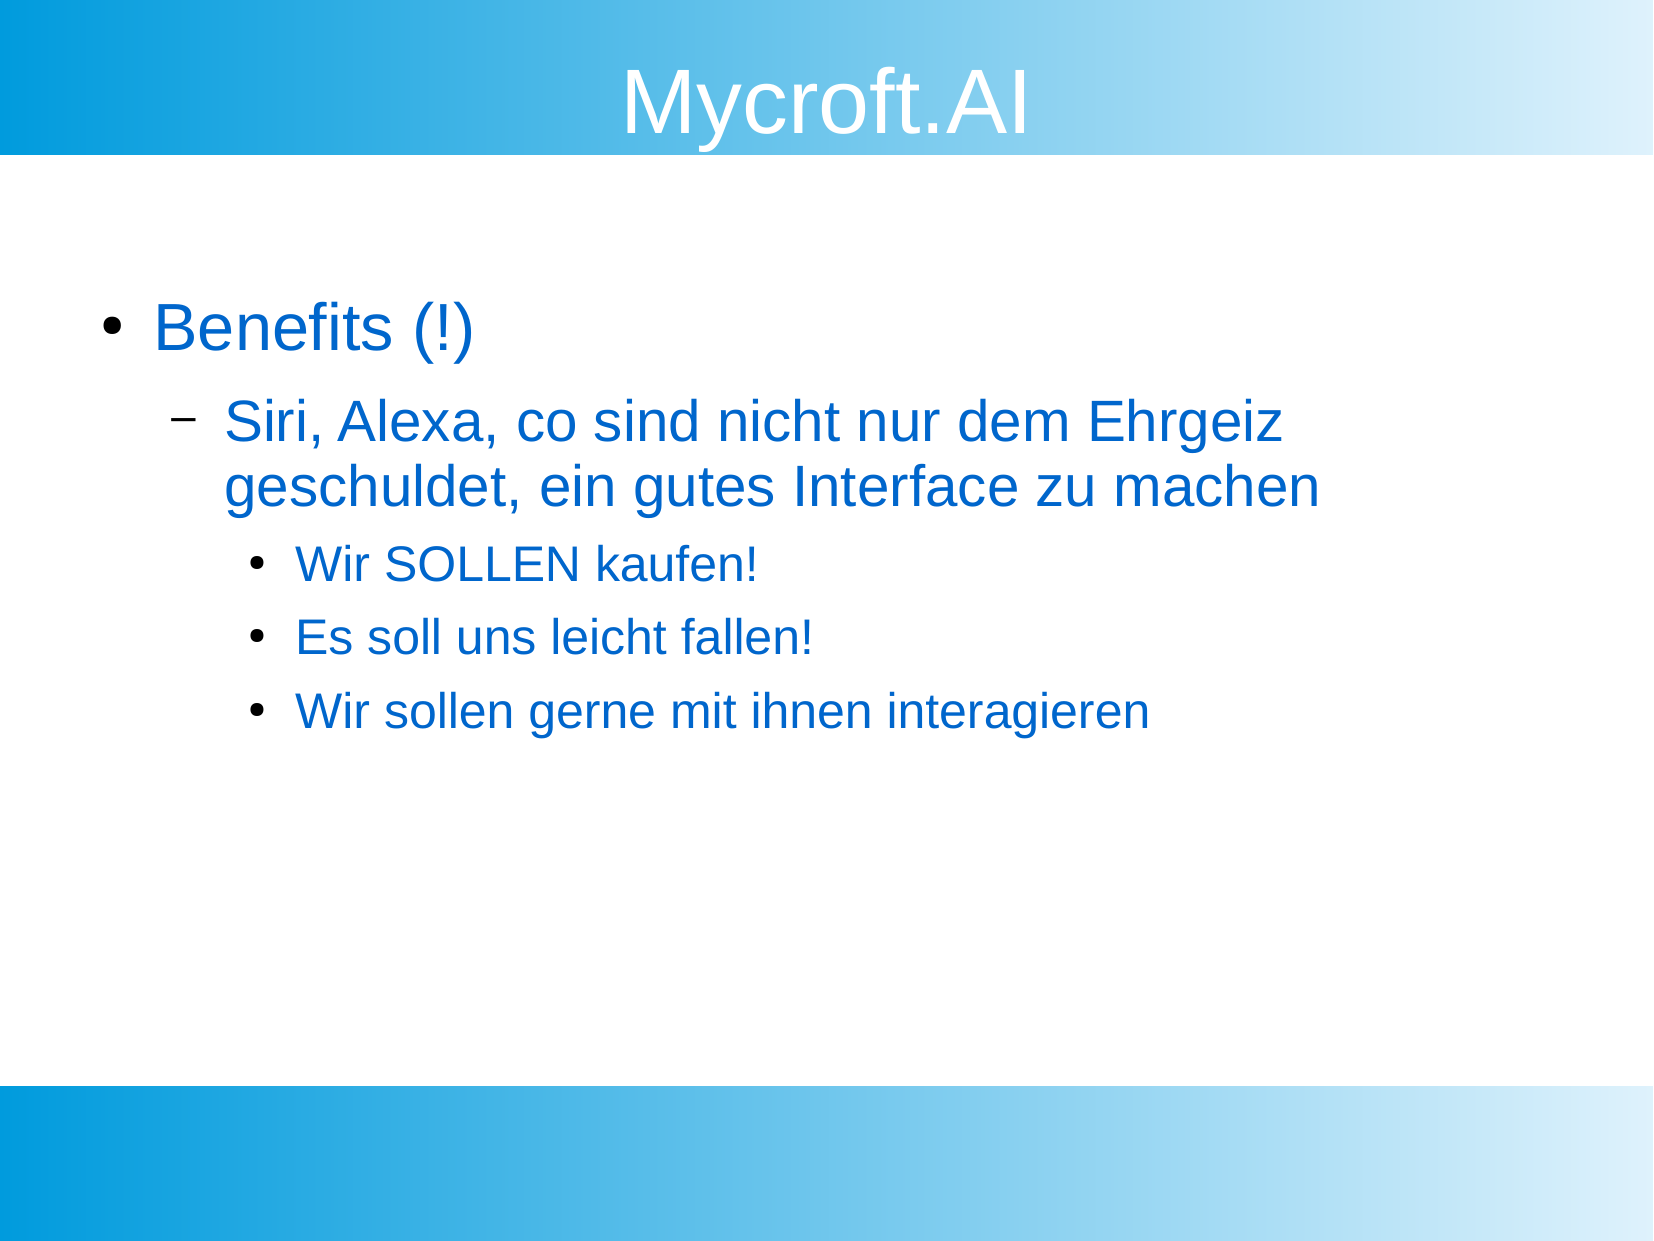

# Mycroft.AI
Benefits (!)
Siri, Alexa, co sind nicht nur dem Ehrgeiz geschuldet, ein gutes Interface zu machen
Wir SOLLEN kaufen!
Es soll uns leicht fallen!
Wir sollen gerne mit ihnen interagieren